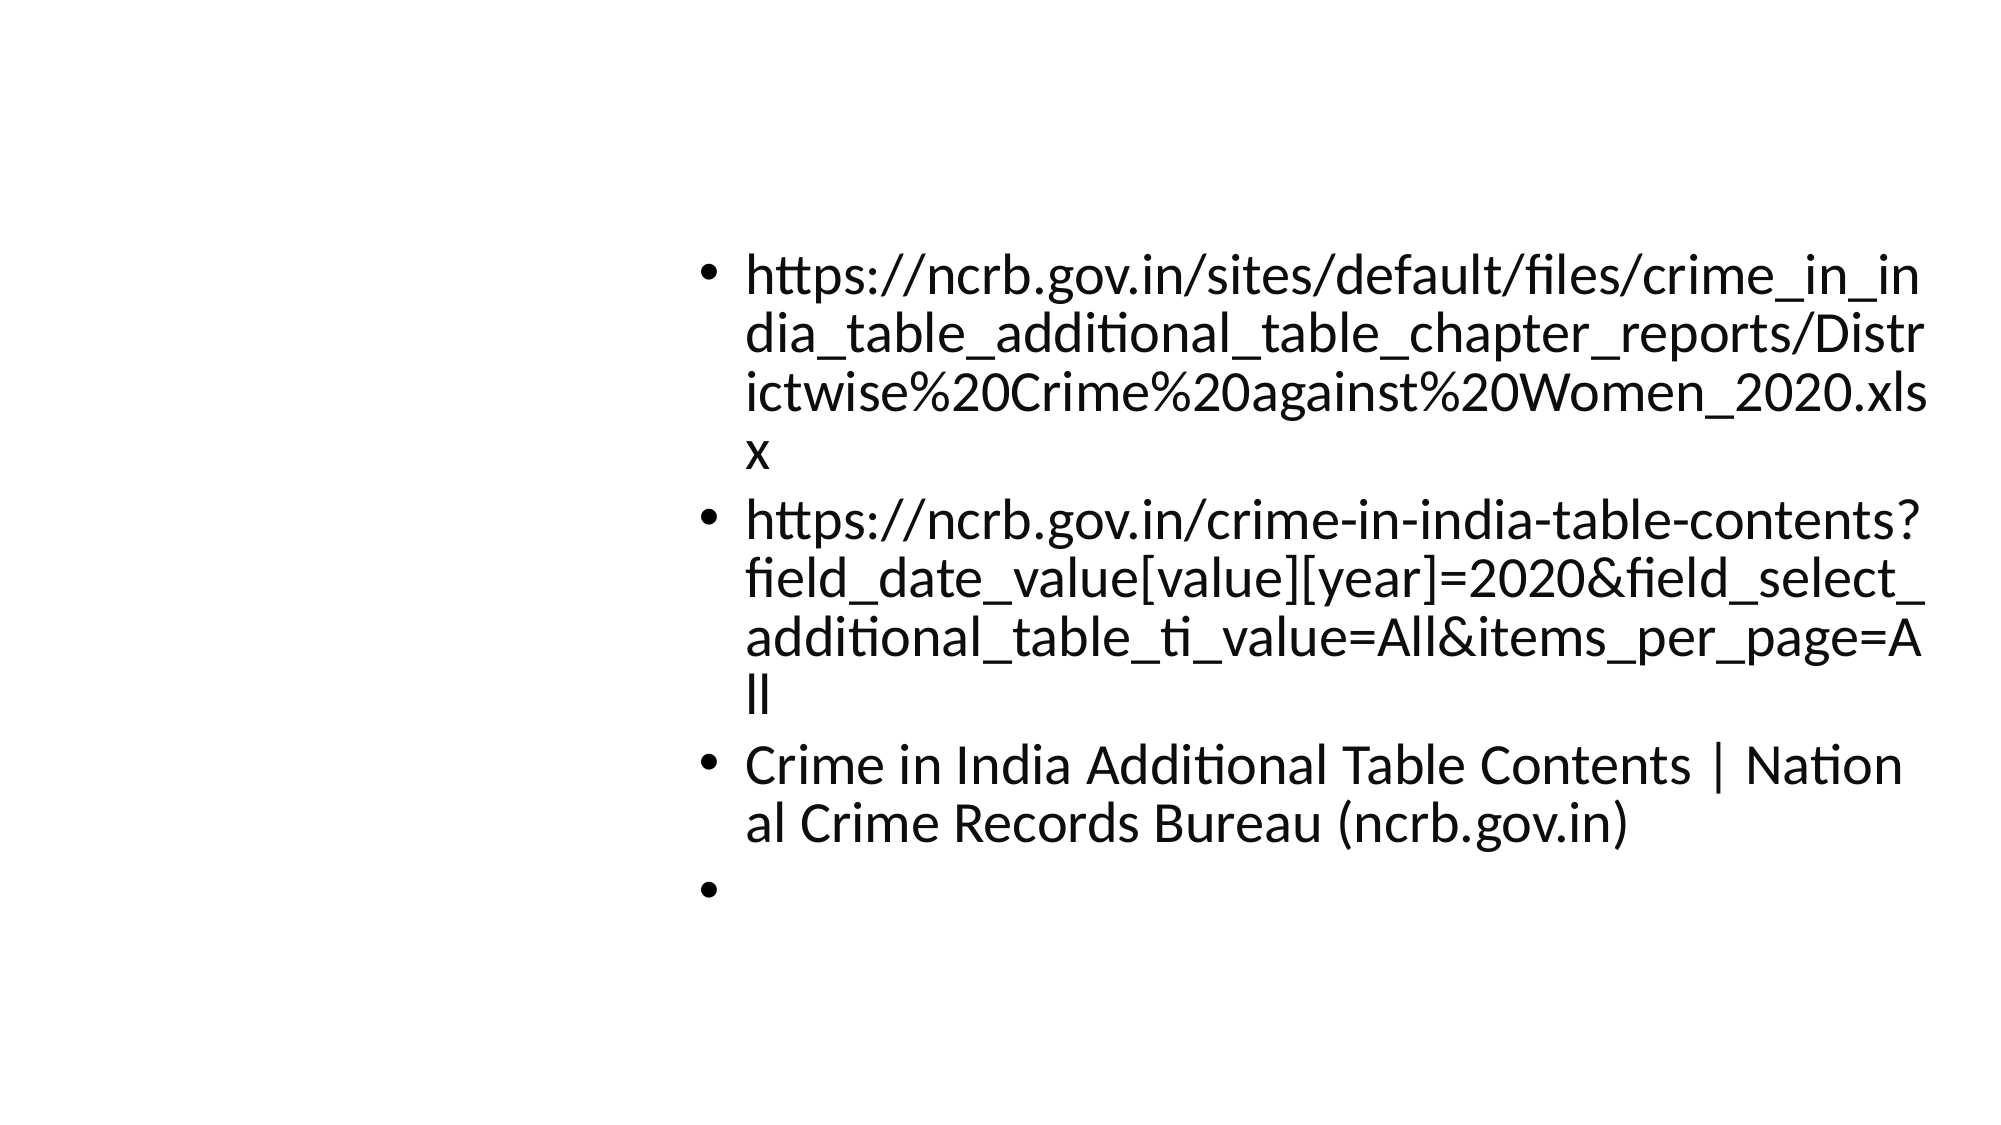

Data Procurement and Data Sources:
https://ncrb.gov.in/sites/default/files/crime_in_india_table_additional_table_chapter_reports/Districtwise%20Crime%20against%20Women_2020.xlsx
https://ncrb.gov.in/crime-in-india-table-contents?field_date_value[value][year]=2020&field_select_additional_table_ti_value=All&items_per_page=All
Crime in India Additional Table Contents | National Crime Records Bureau (ncrb.gov.in)